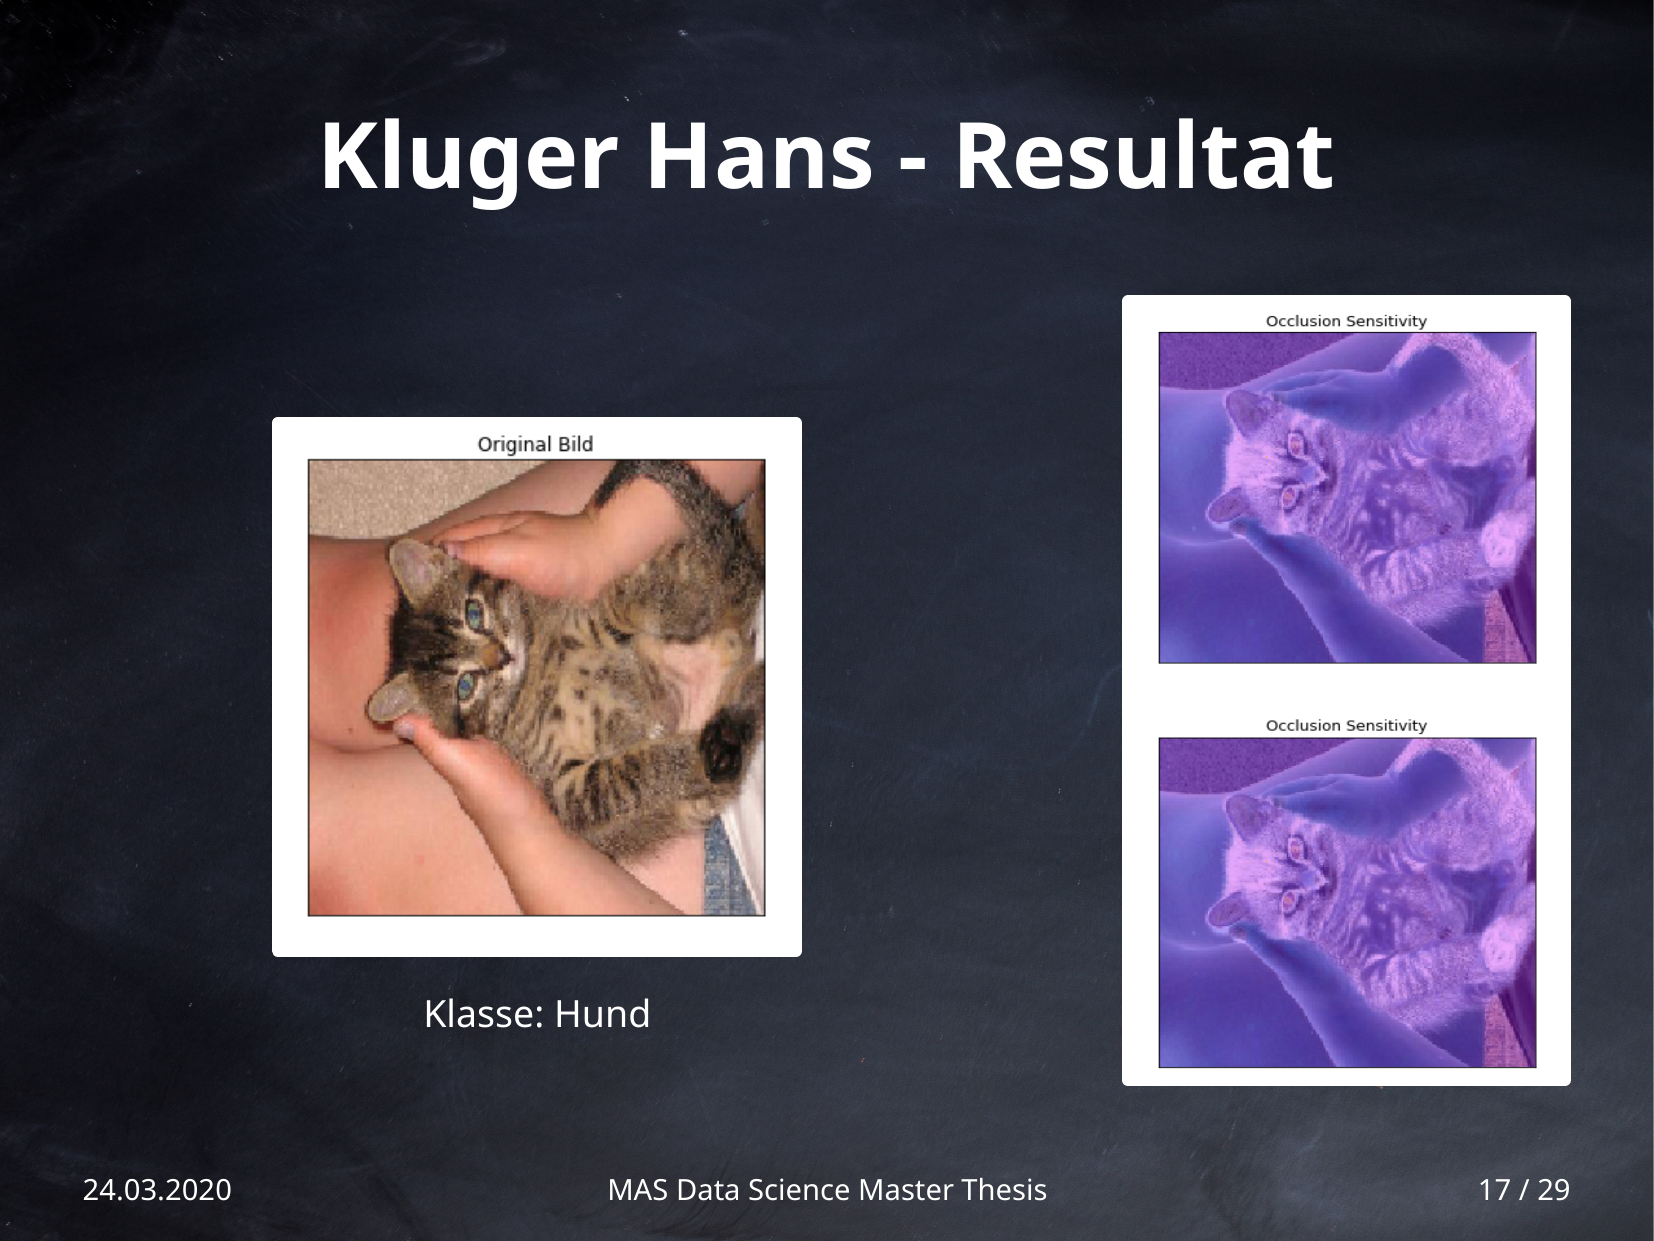

# Kluger Hans - Resultat
Klasse: Hund
17